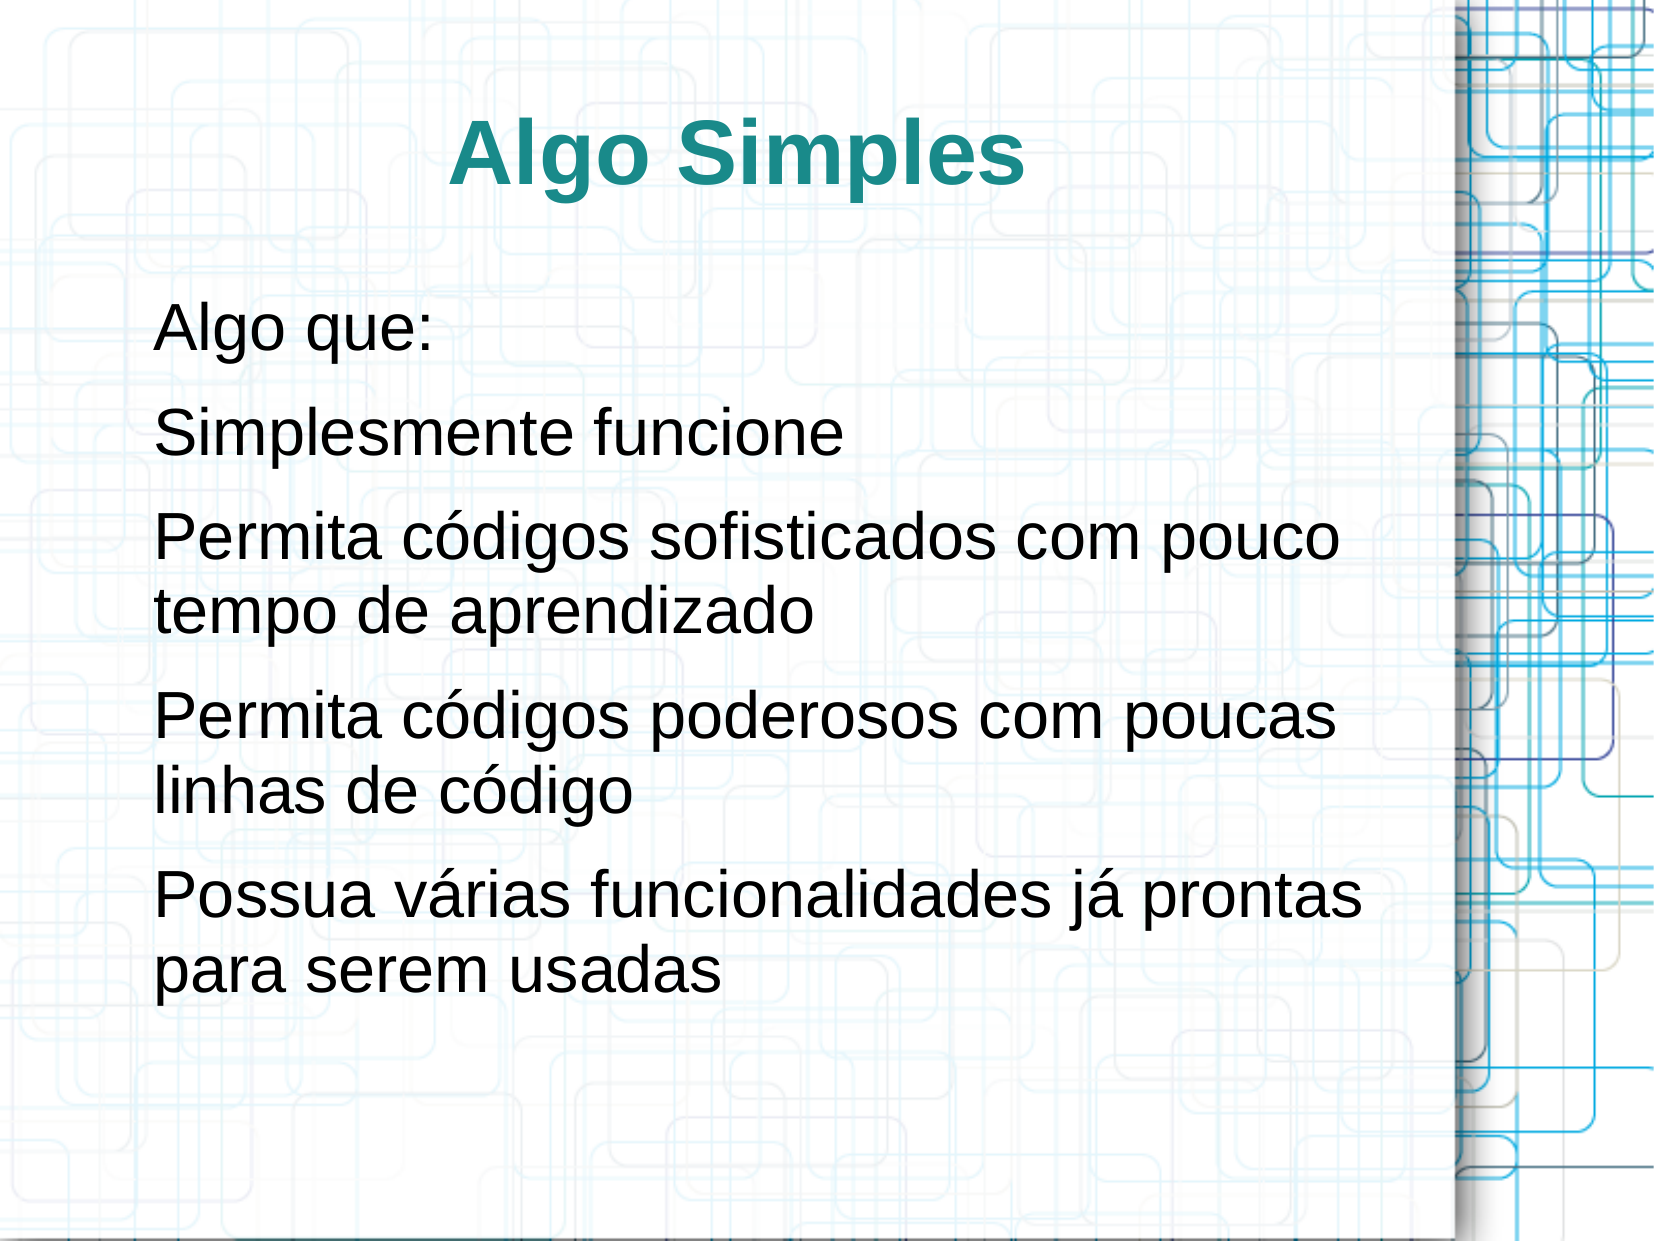

# Algo Simples
Algo que:
Simplesmente funcione
Permita códigos sofisticados com pouco tempo de aprendizado
Permita códigos poderosos com poucas linhas de código
Possua várias funcionalidades já prontas para serem usadas